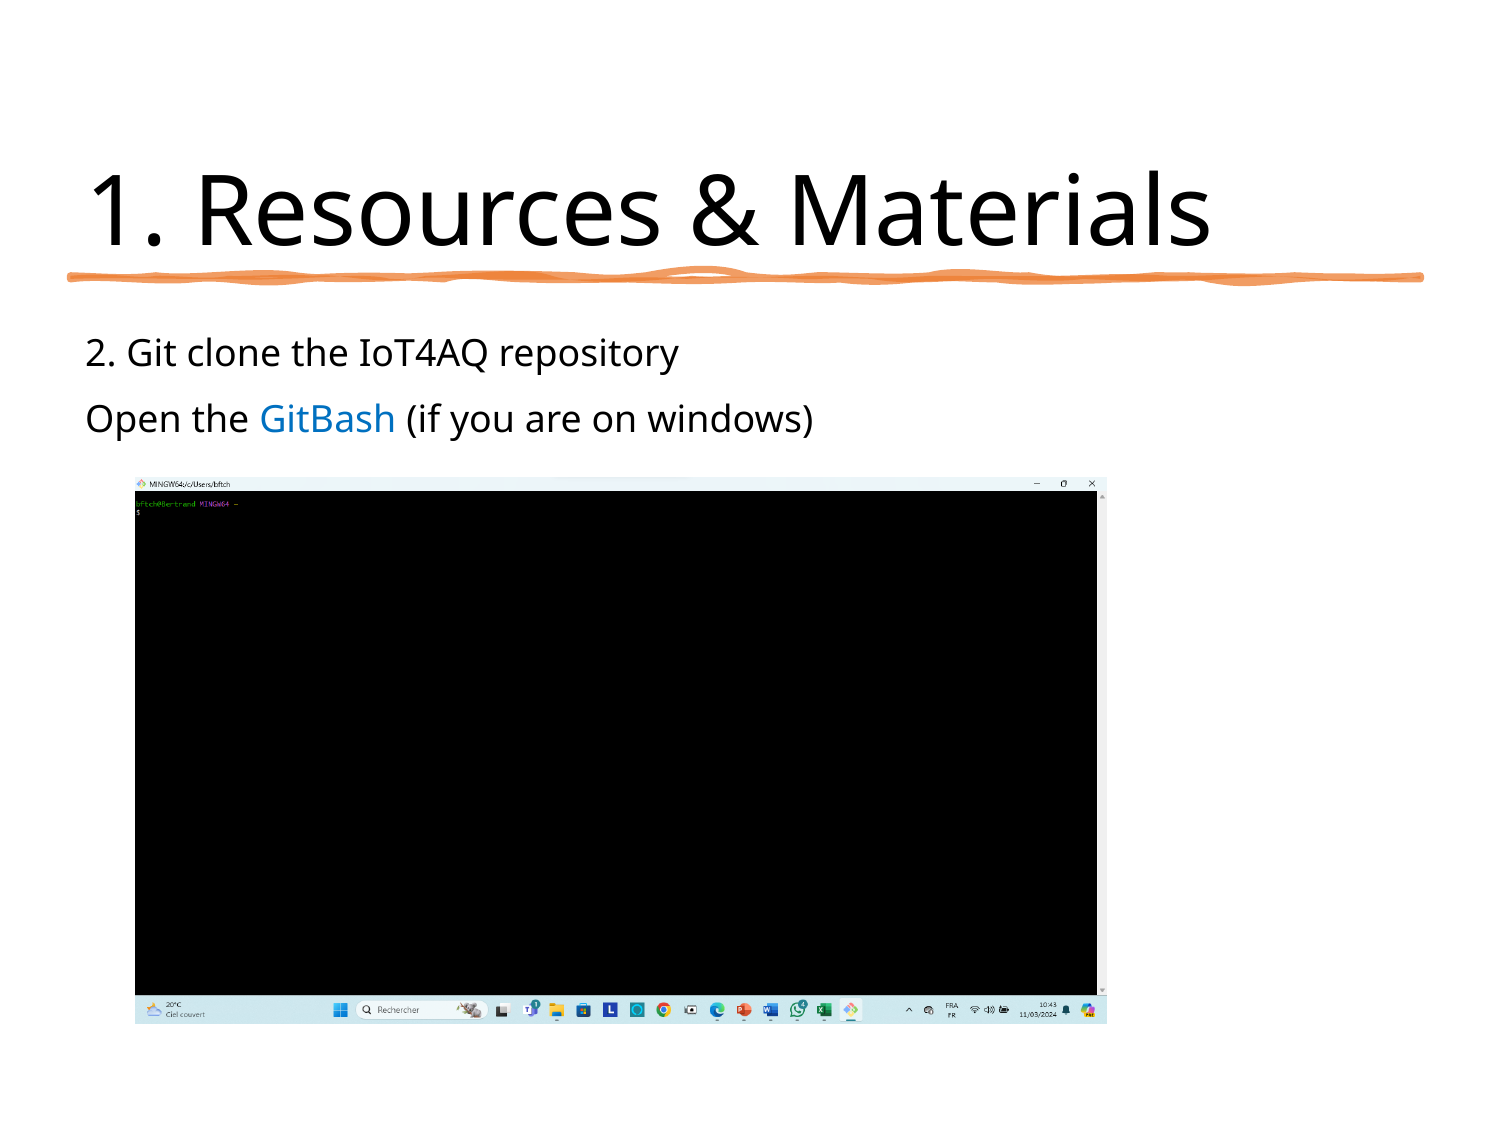

# 1. Resources & Materials
2. Git clone the IoT4AQ repository
Open the GitBash (if you are on windows)